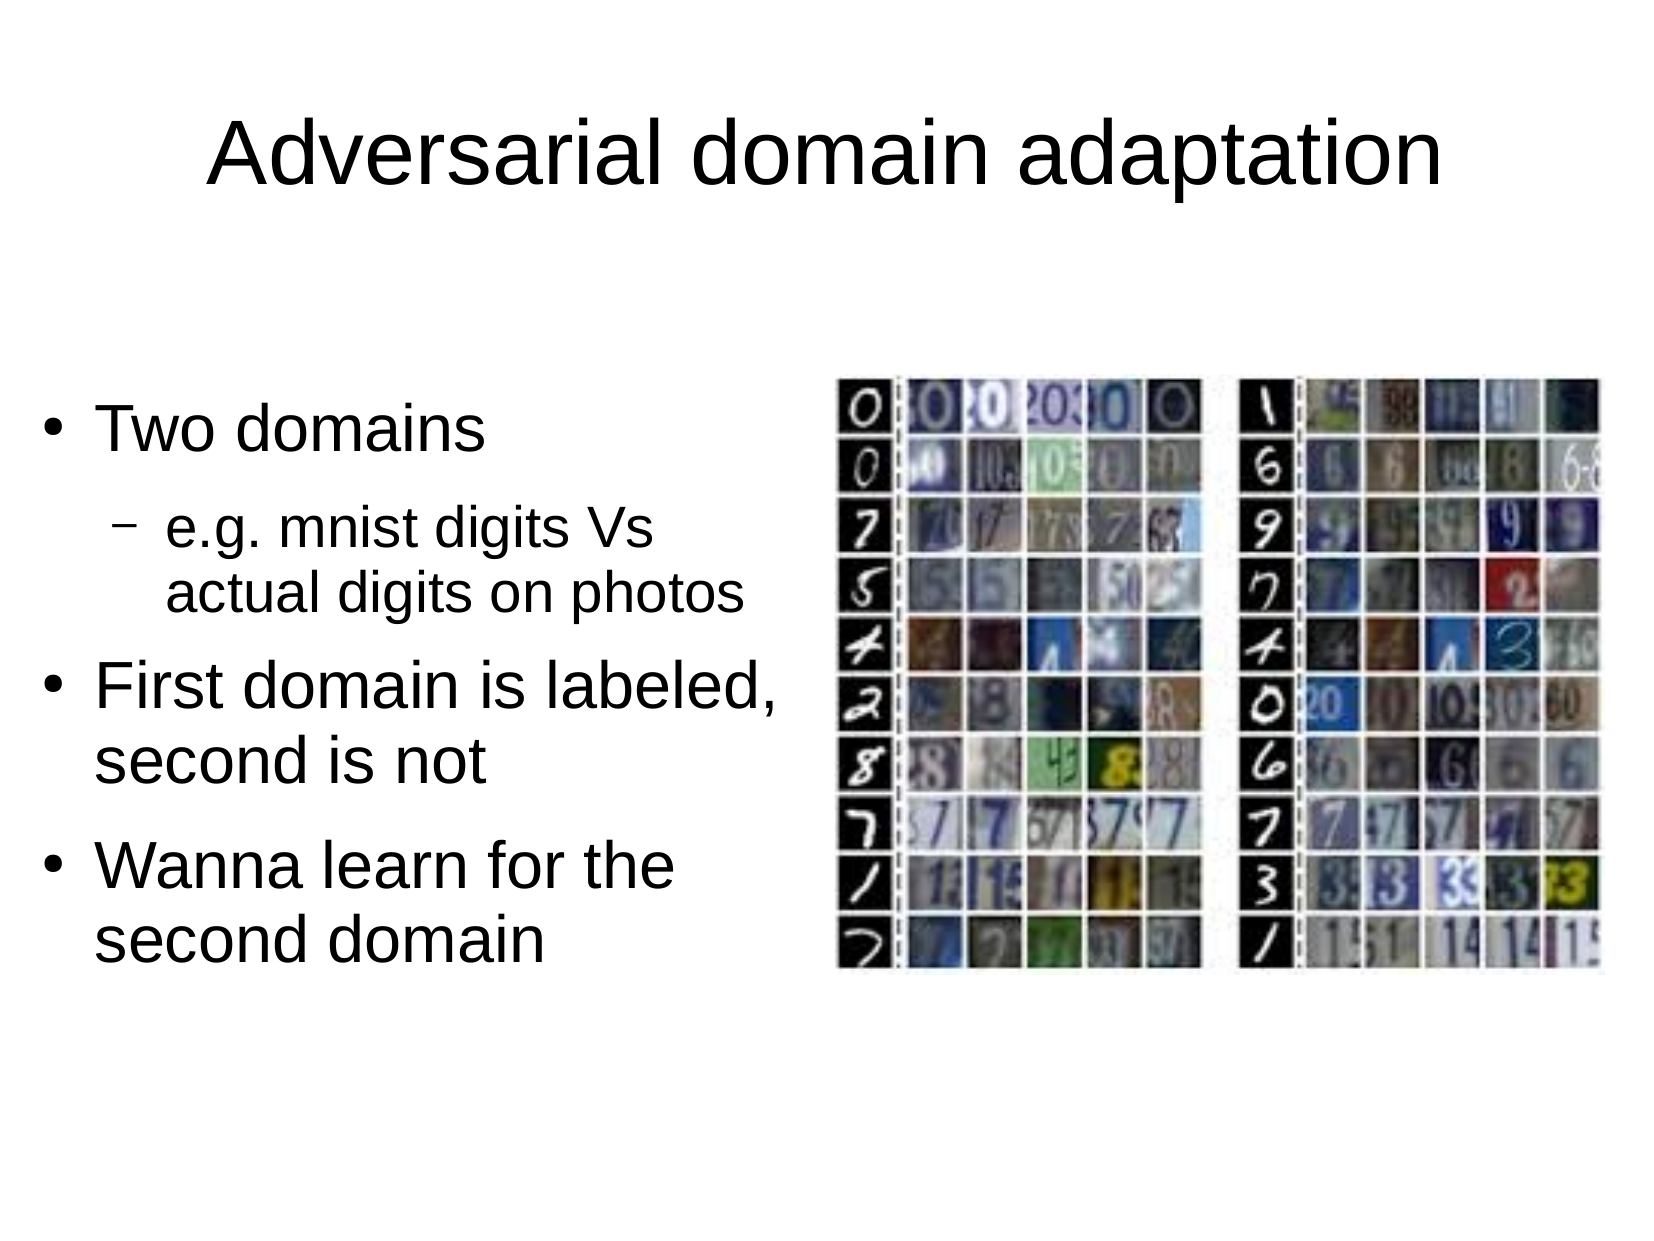

# Adversarial domain adaptation
Two domains
e.g. mnist digits Vs actual digits on photos
First domain is labeled, second is not
Wanna learn for the second domain